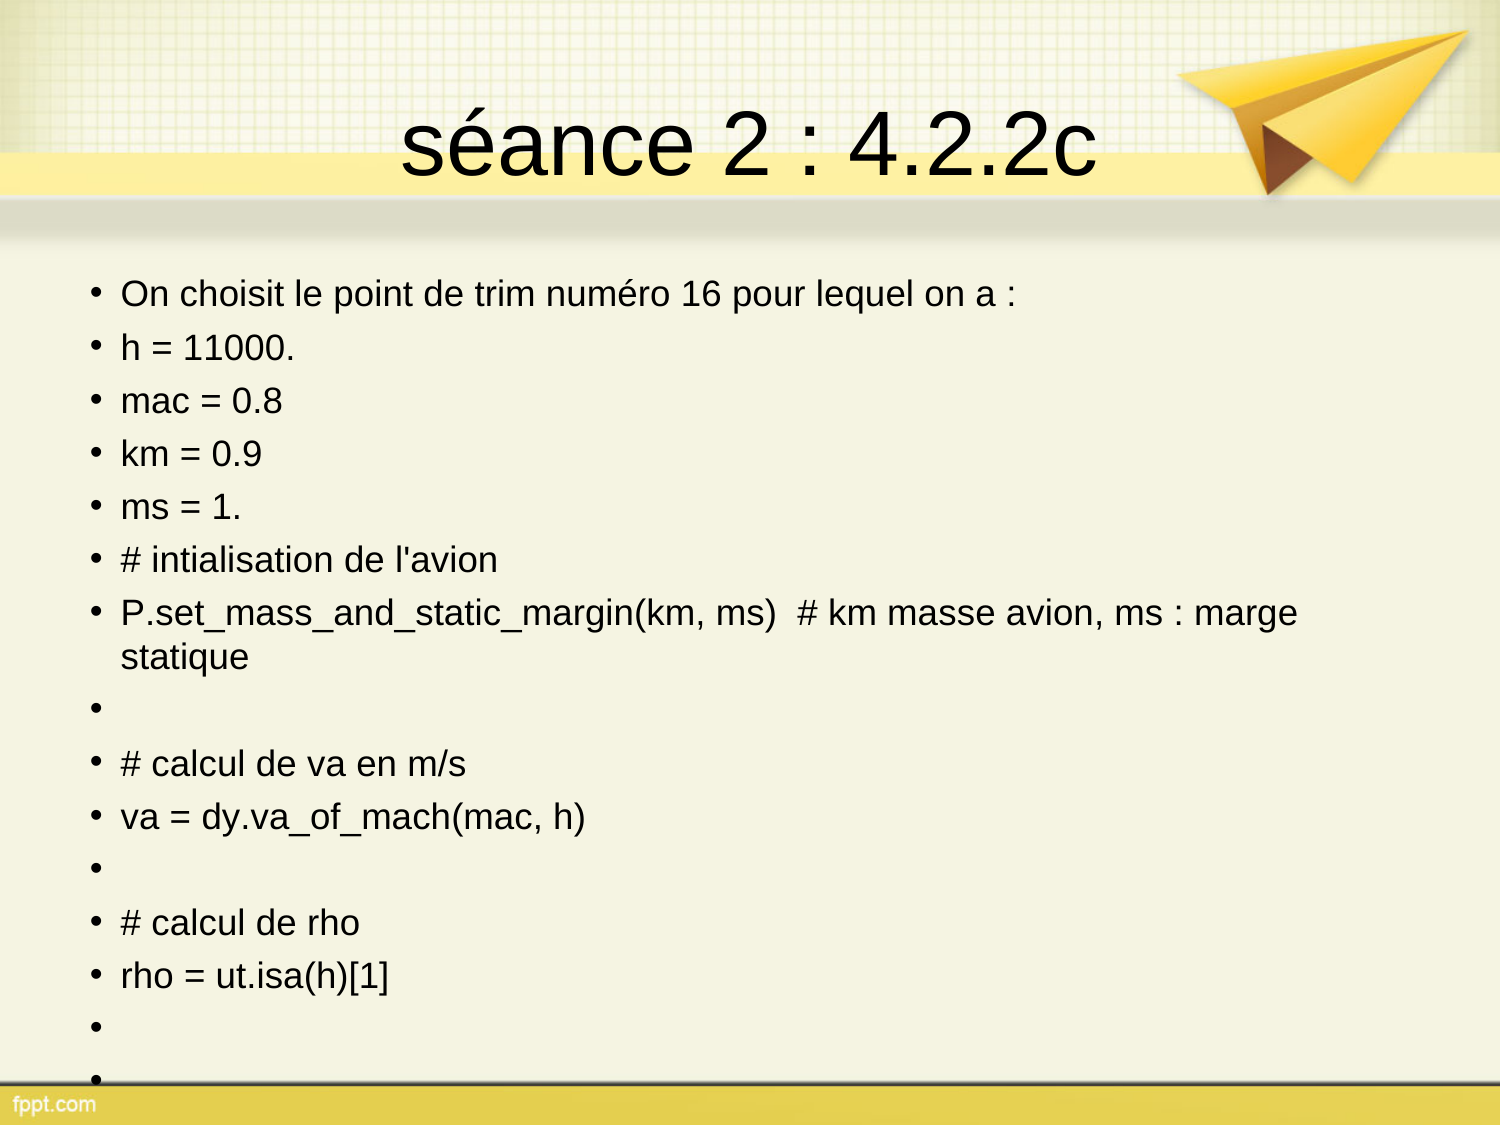

# séance 2 : 4.2.2c
On choisit le point de trim numéro 16 pour lequel on a :
h = 11000.
mac = 0.8
km = 0.9
ms = 1.
# intialisation de l'avion
P.set_mass_and_static_margin(km, ms) # km masse avion, ms : marge statique
# calcul de va en m/s
va = dy.va_of_mach(mac, h)
# calcul de rho
rho = ut.isa(h)[1]